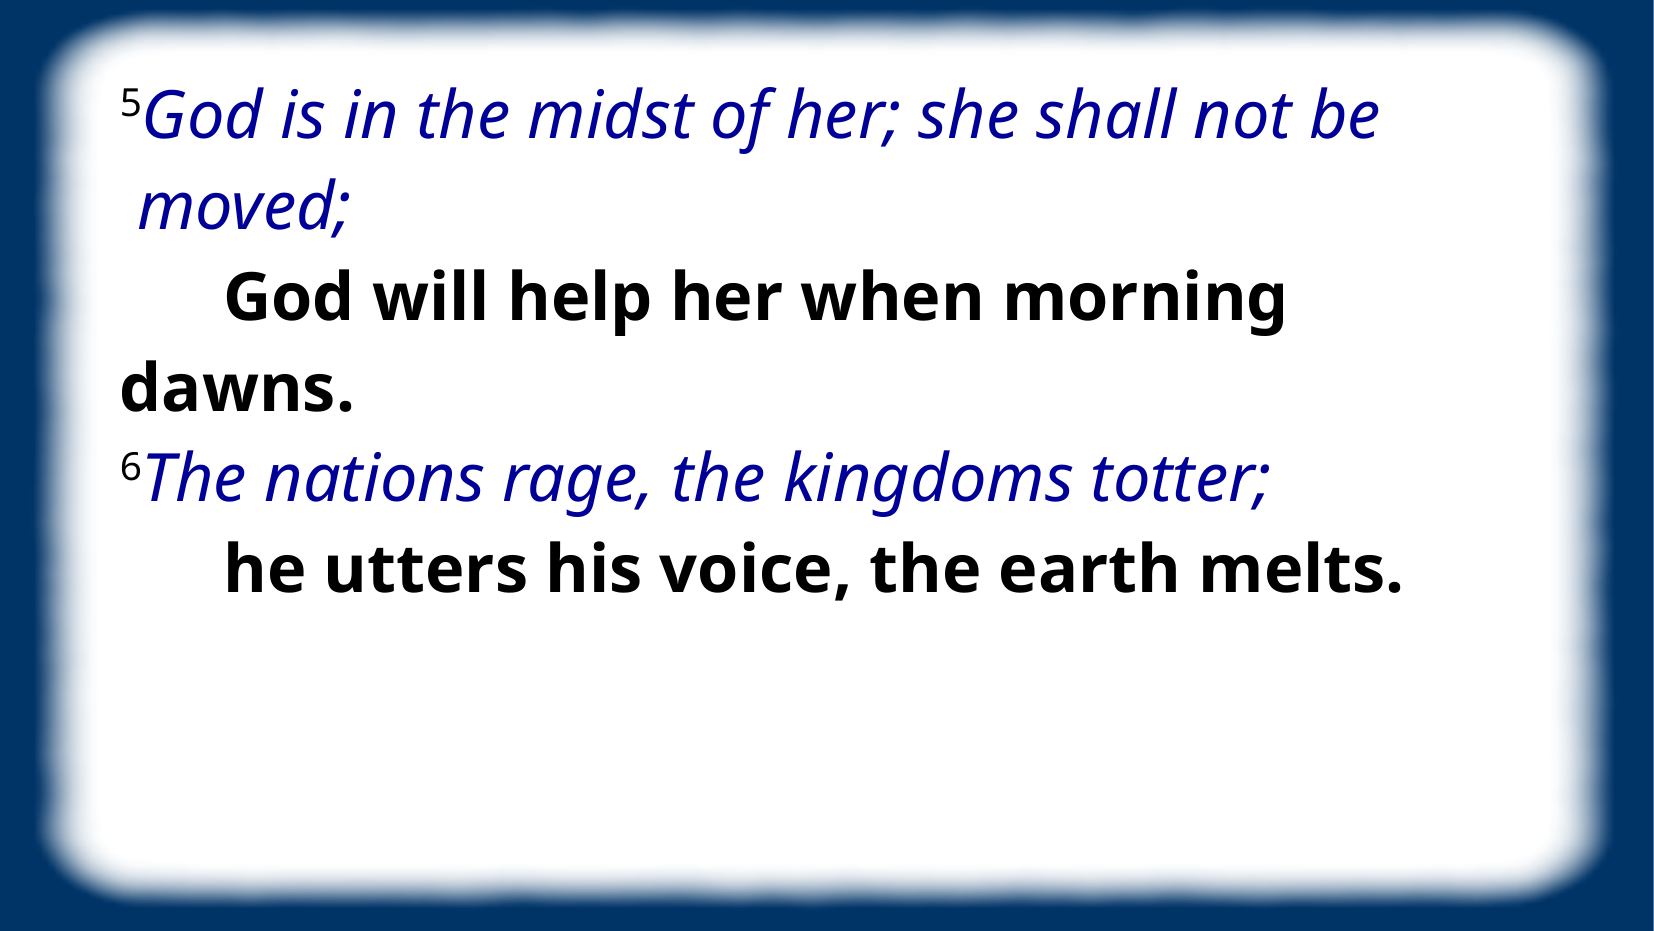

5God is in the midst of her; she shall not be
 moved;
 God will help her when morning dawns.
6The nations rage, the kingdoms totter;
 he utters his voice, the earth melts.